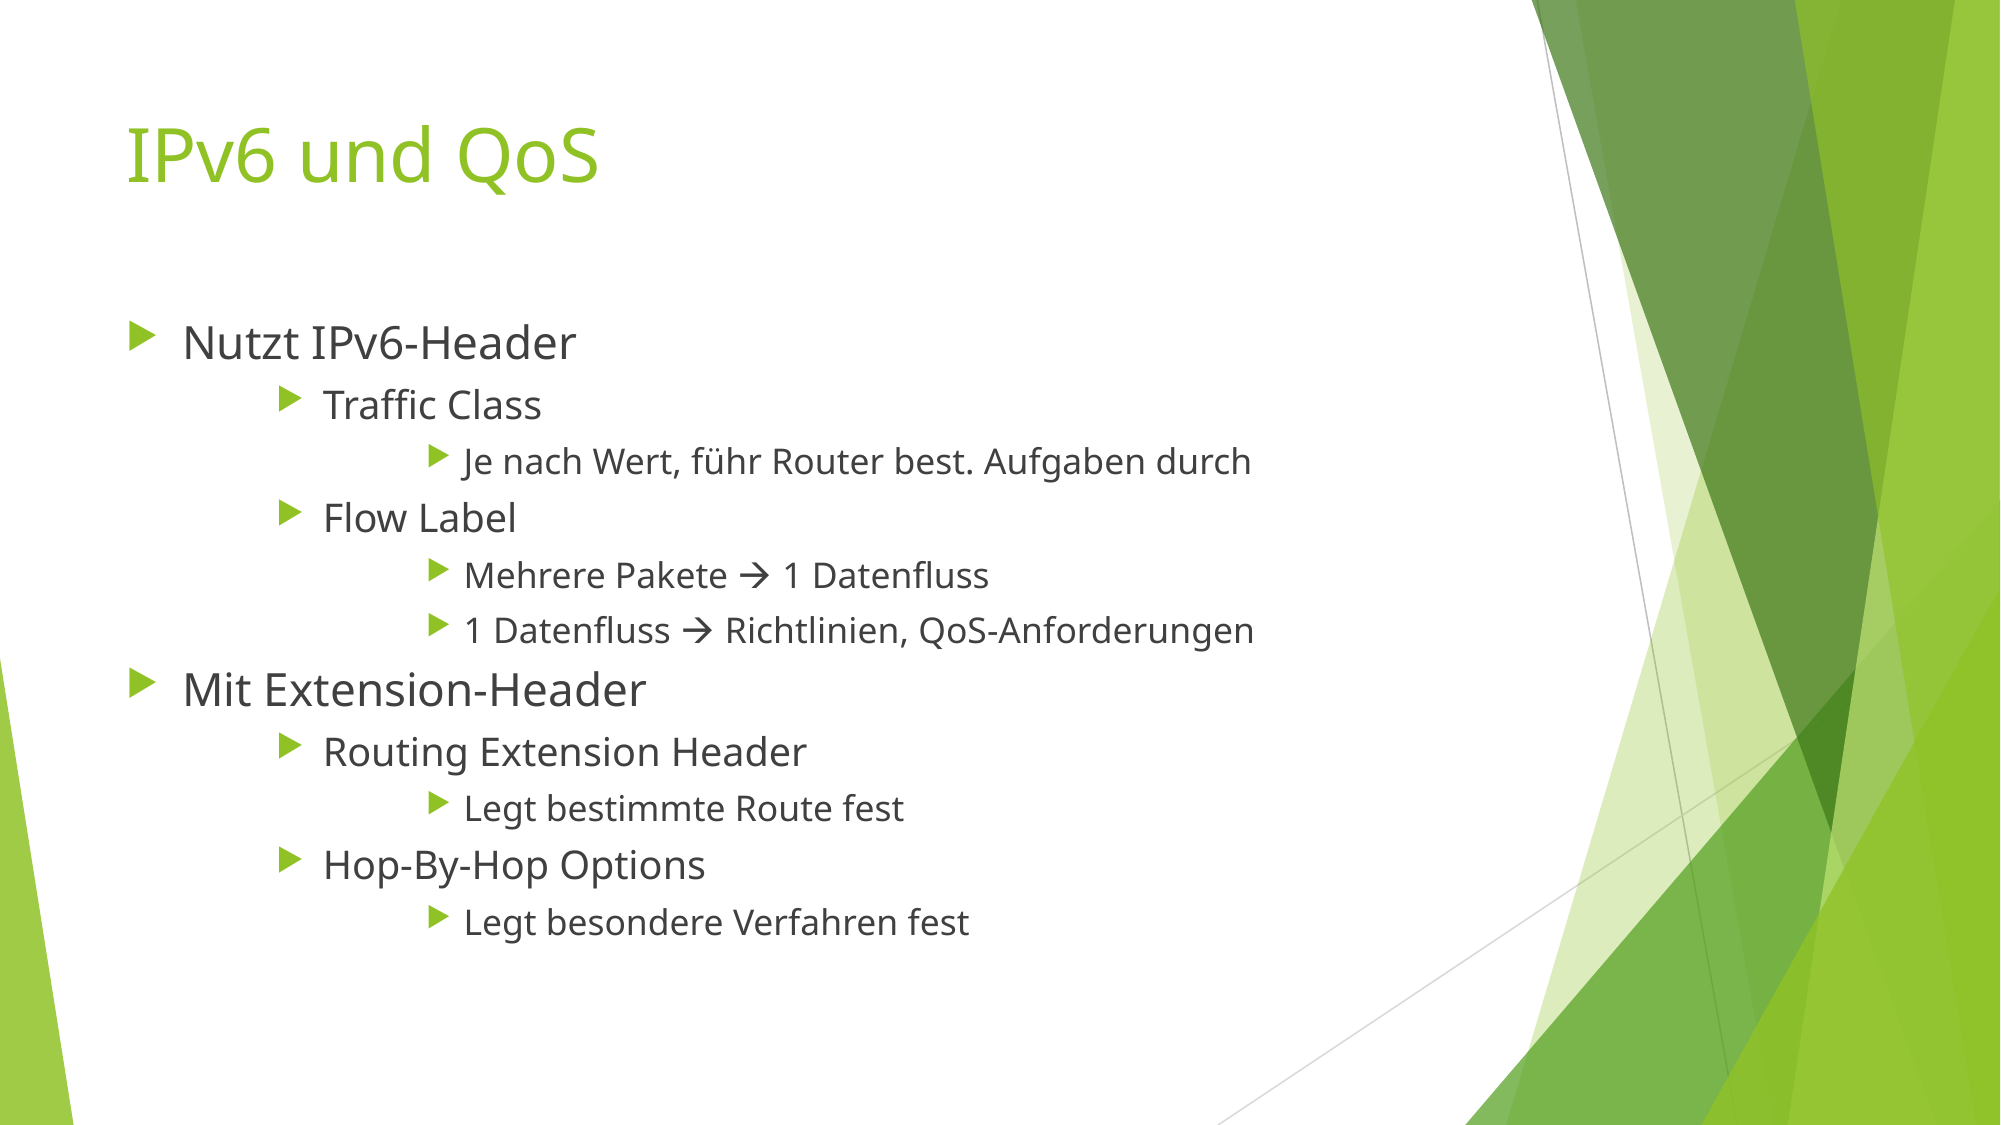

# IPv6 und QoS
Nutzt IPv6-Header
Traffic Class
Je nach Wert, führ Router best. Aufgaben durch
Flow Label
Mehrere Pakete  1 Datenfluss
1 Datenfluss  Richtlinien, QoS-Anforderungen
Mit Extension-Header
Routing Extension Header
Legt bestimmte Route fest
Hop-By-Hop Options
Legt besondere Verfahren fest